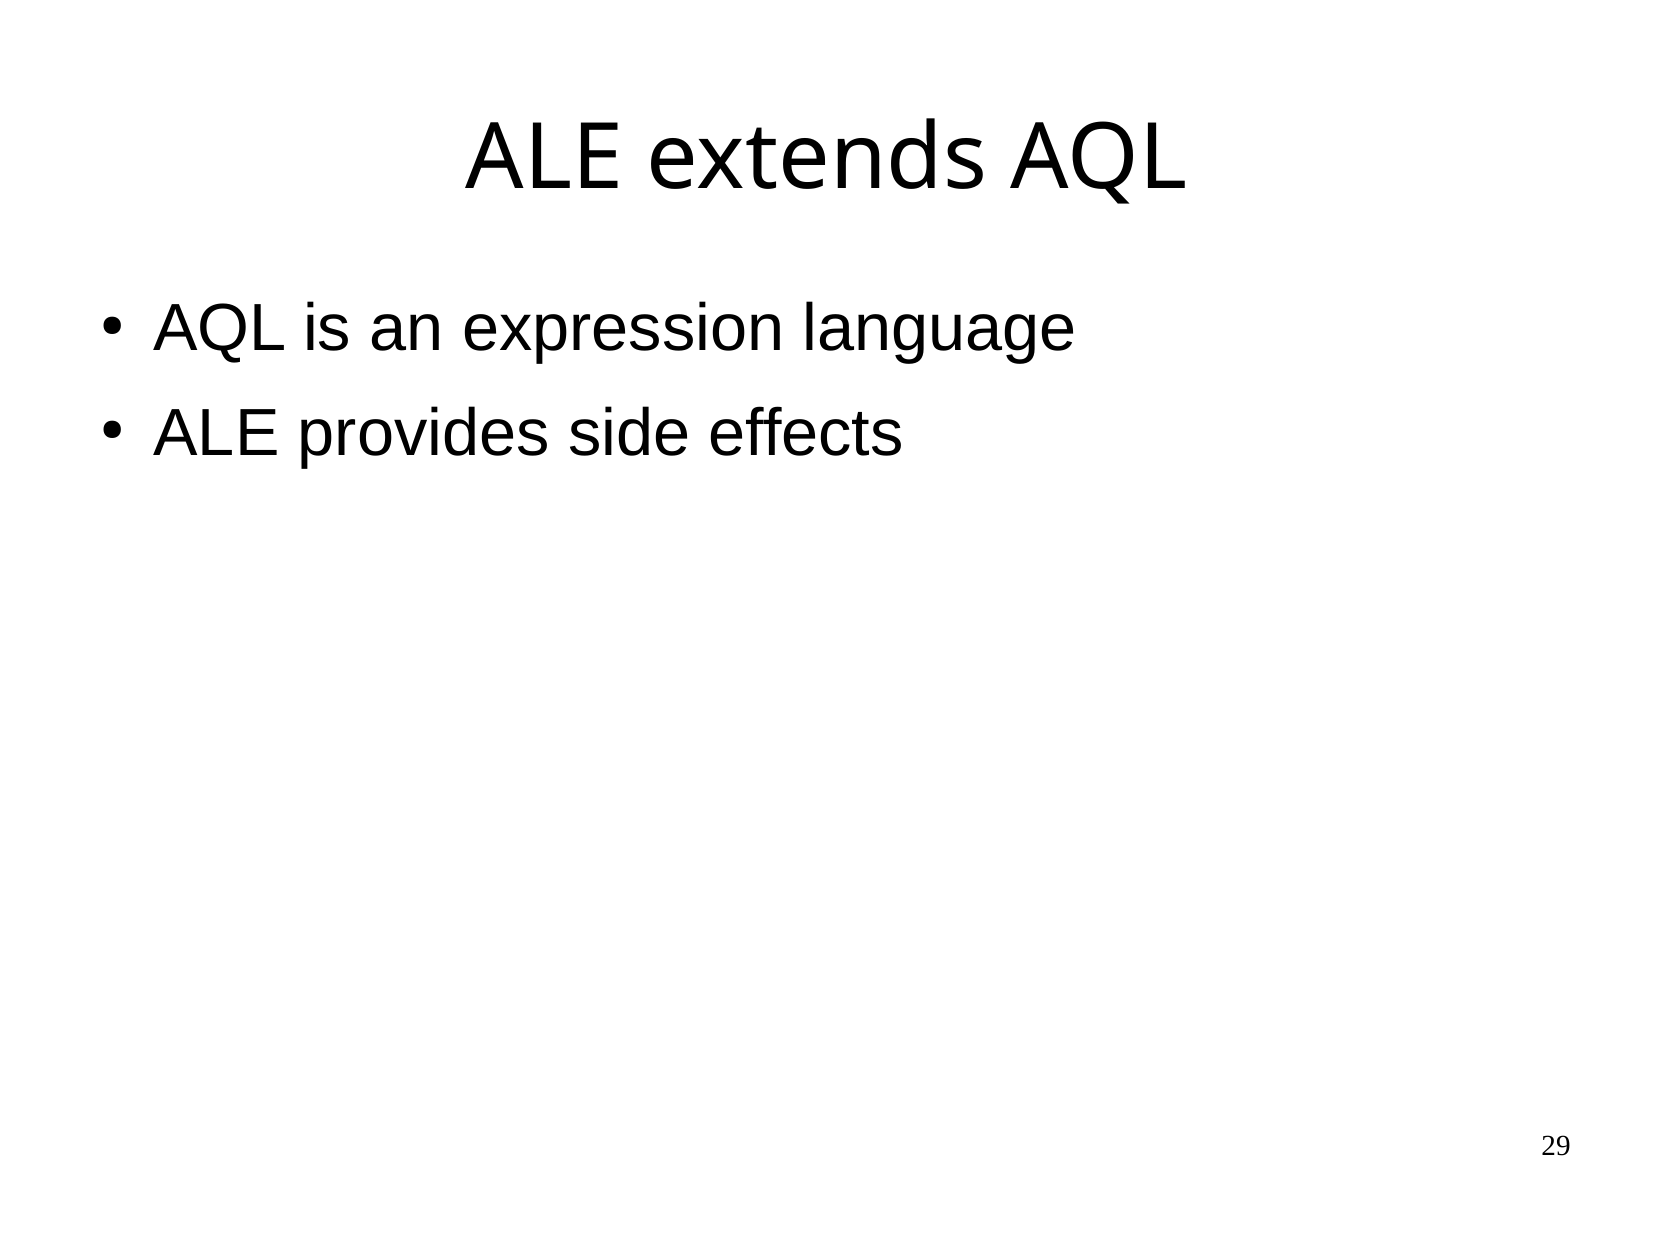

# ALE extends AQL
AQL is an expression language
ALE provides side effects
29